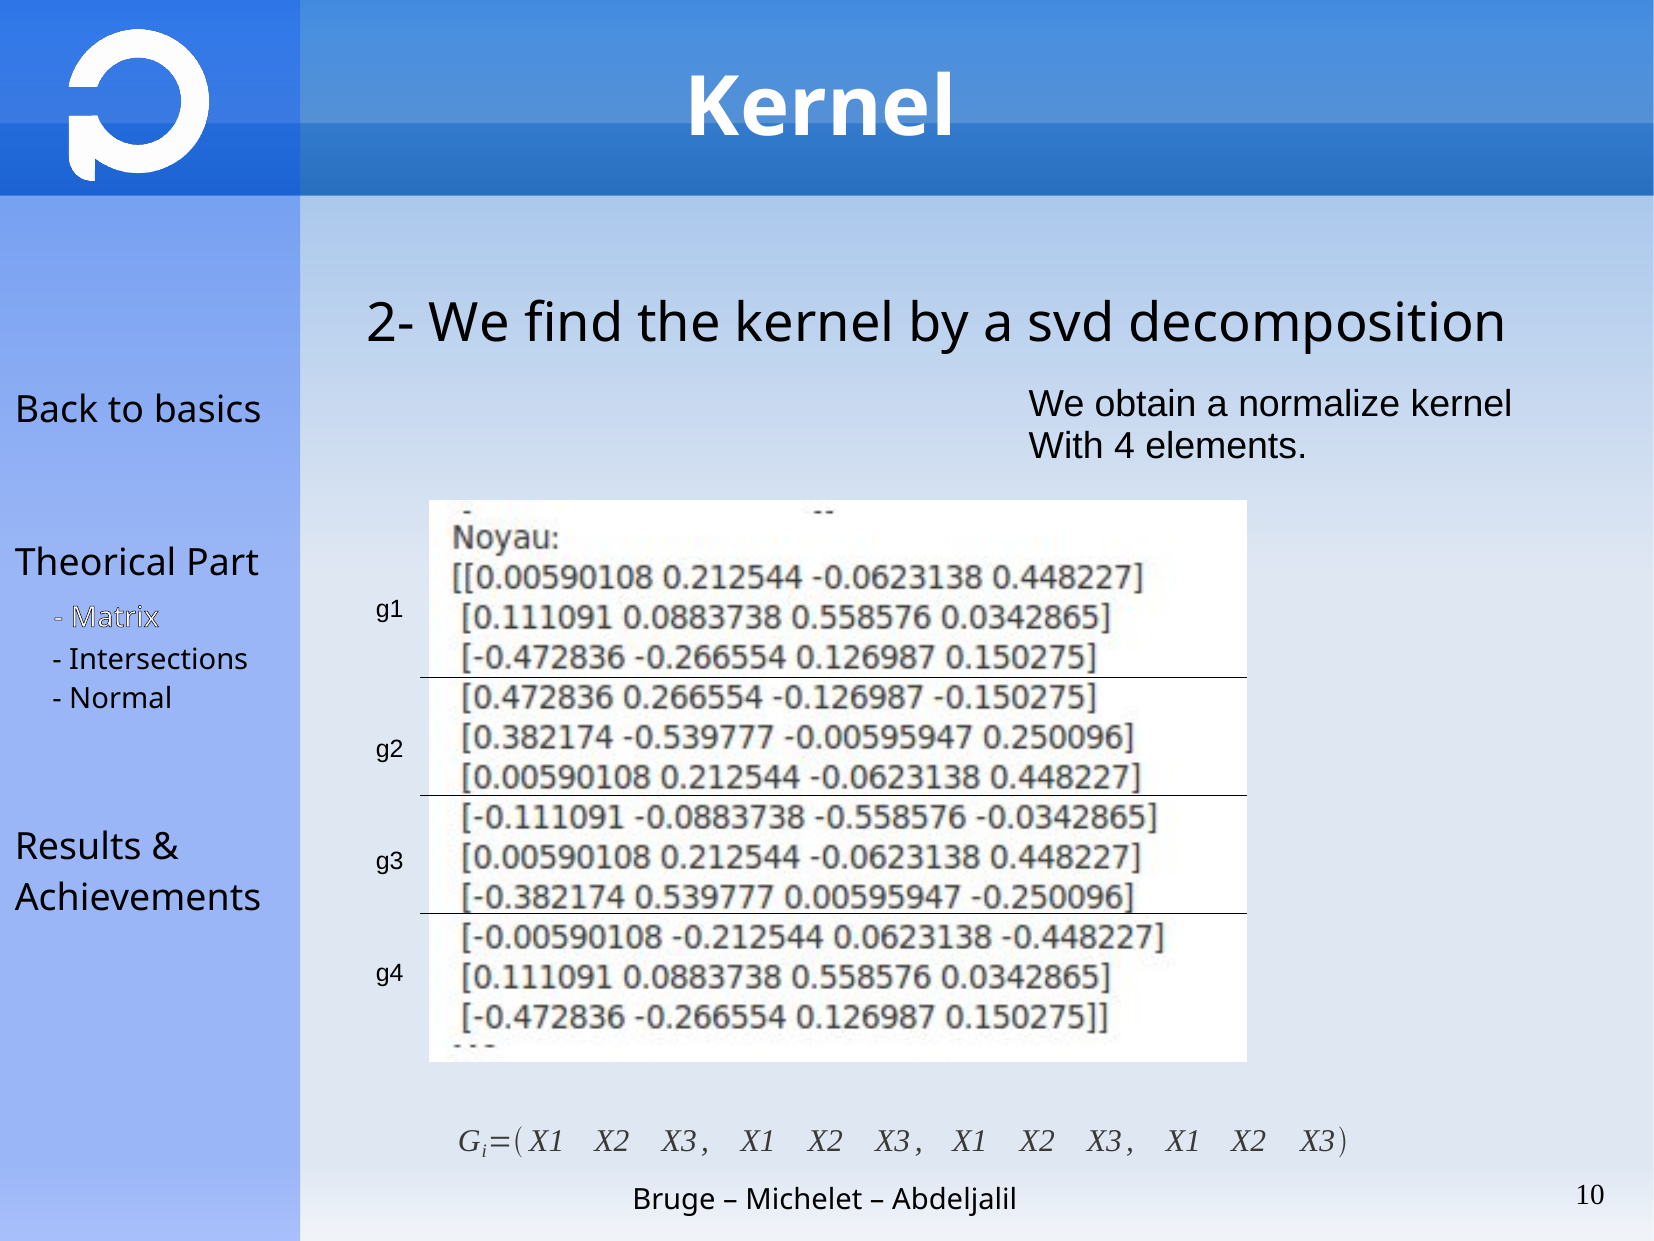

Back to basics
Theorical Part
 - Matrix
 - Intersections
 - Normal
Results & Achievements
# Kernel
2- We find the kernel by a svd decomposition
We obtain a normalize kernel
With 4 elements.
g1
g2
g3
g4
Bruge – Michelet – Abdeljalil